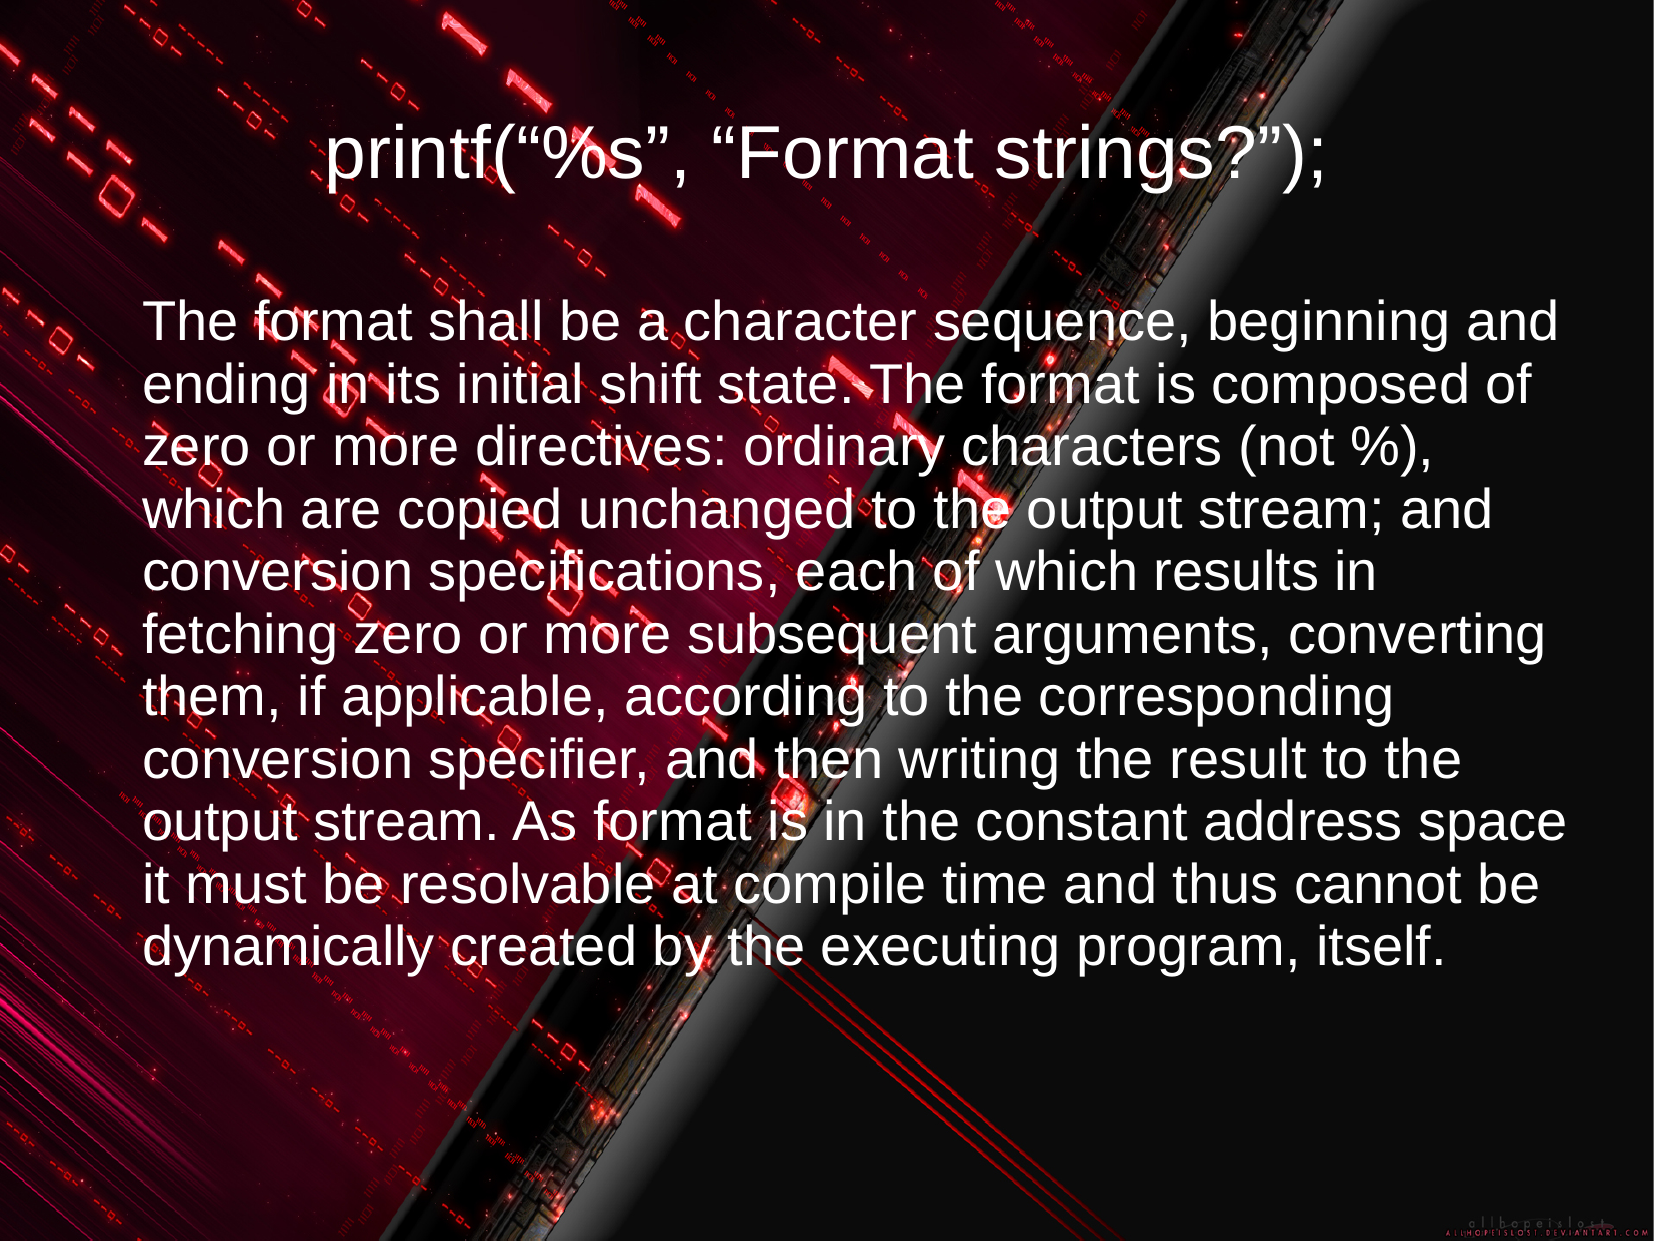

# printf(“%s”, “Format strings?”);
The format shall be a character sequence, beginning and ending in its initial shift state. The format is composed of zero or more directives: ordinary characters (not %), which are copied unchanged to the output stream; and conversion specifications, each of which results in fetching zero or more subsequent arguments, converting them, if applicable, according to the corresponding conversion specifier, and then writing the result to the output stream. As format is in the constant address space it must be resolvable at compile time and thus cannot be dynamically created by the executing program, itself.